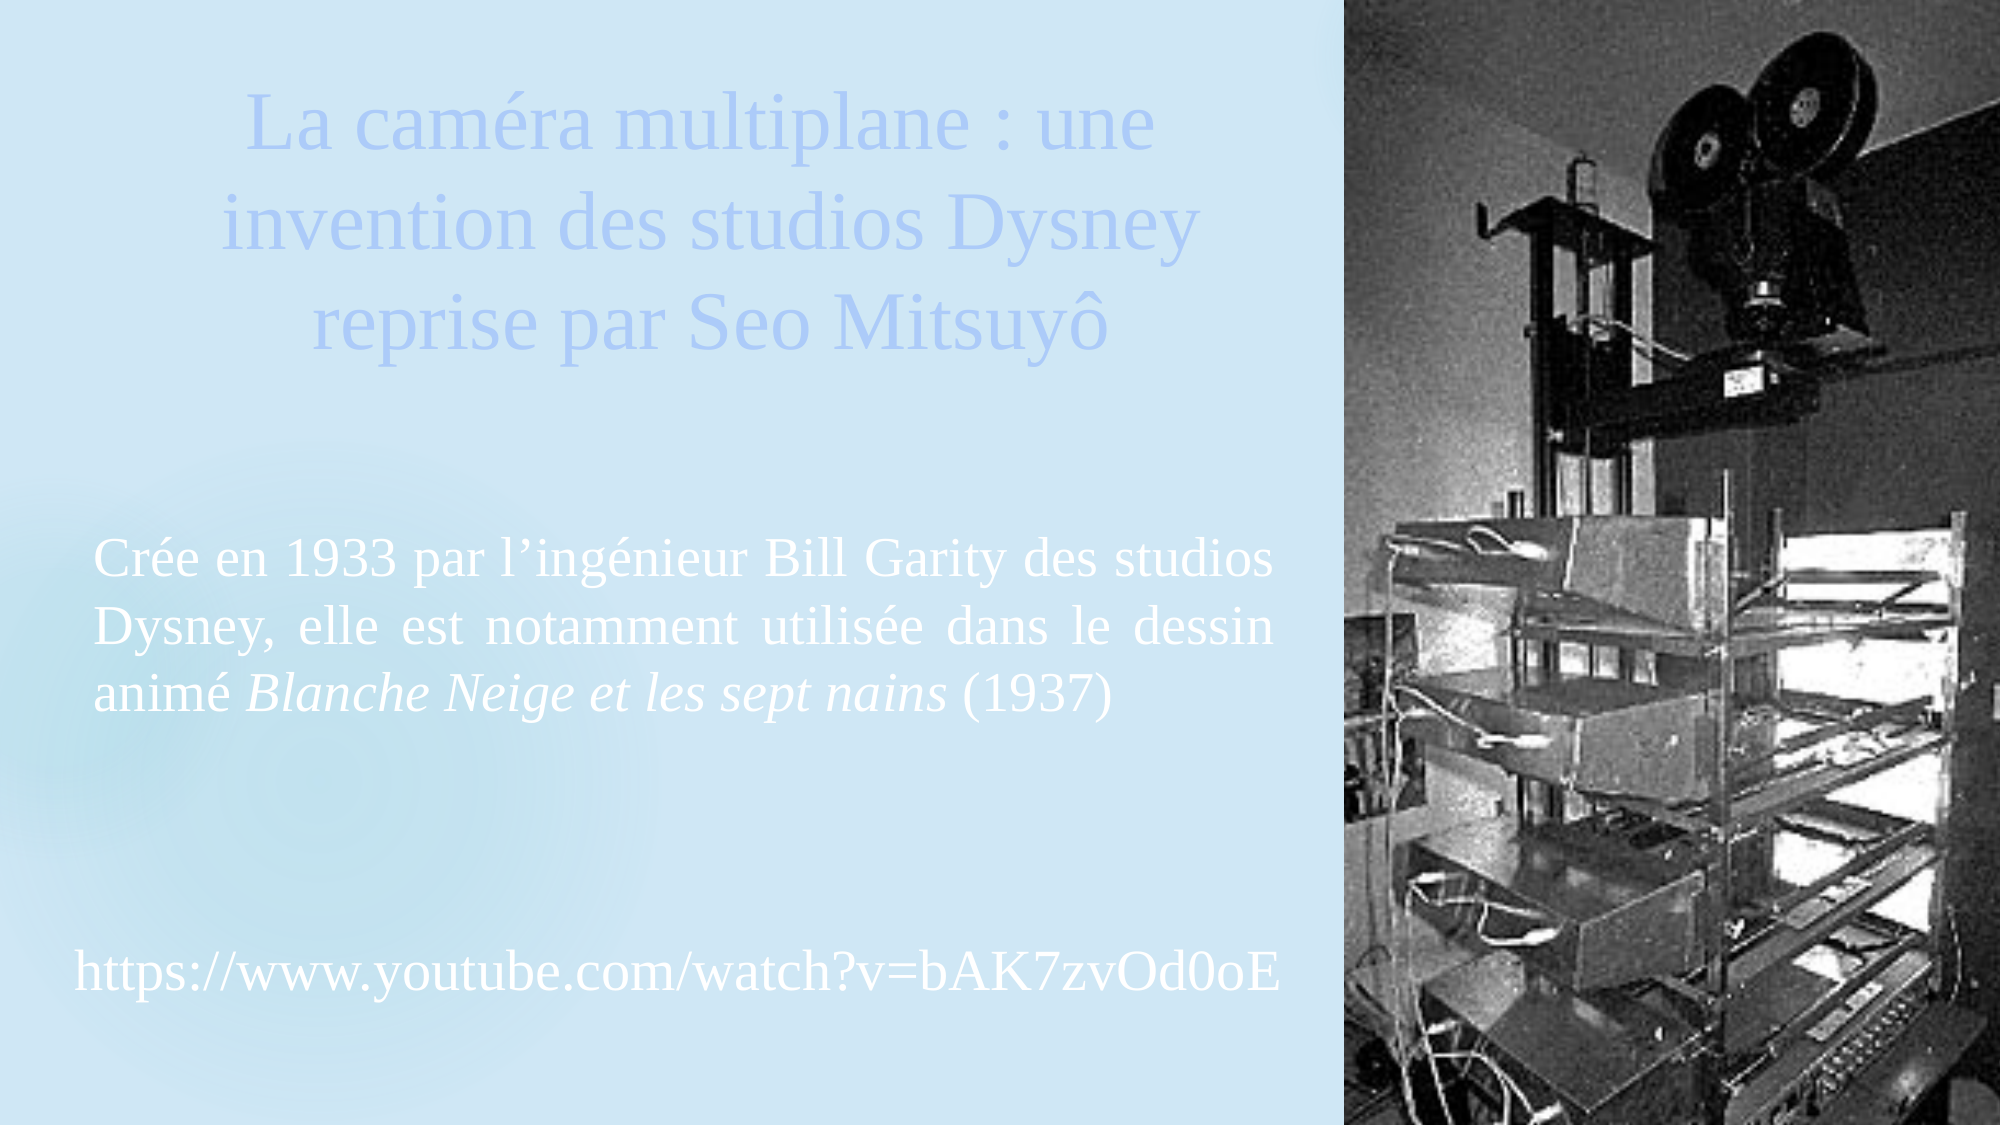

# La caméra multiplane : une invention des studios Dysney reprise par Seo Mitsuyô
Crée en 1933 par l’ingénieur Bill Garity des studios Dysney, elle est notamment utilisée dans le dessin animé Blanche Neige et les sept nains (1937)
https://www.youtube.com/watch?v=bAK7zvOd0oE